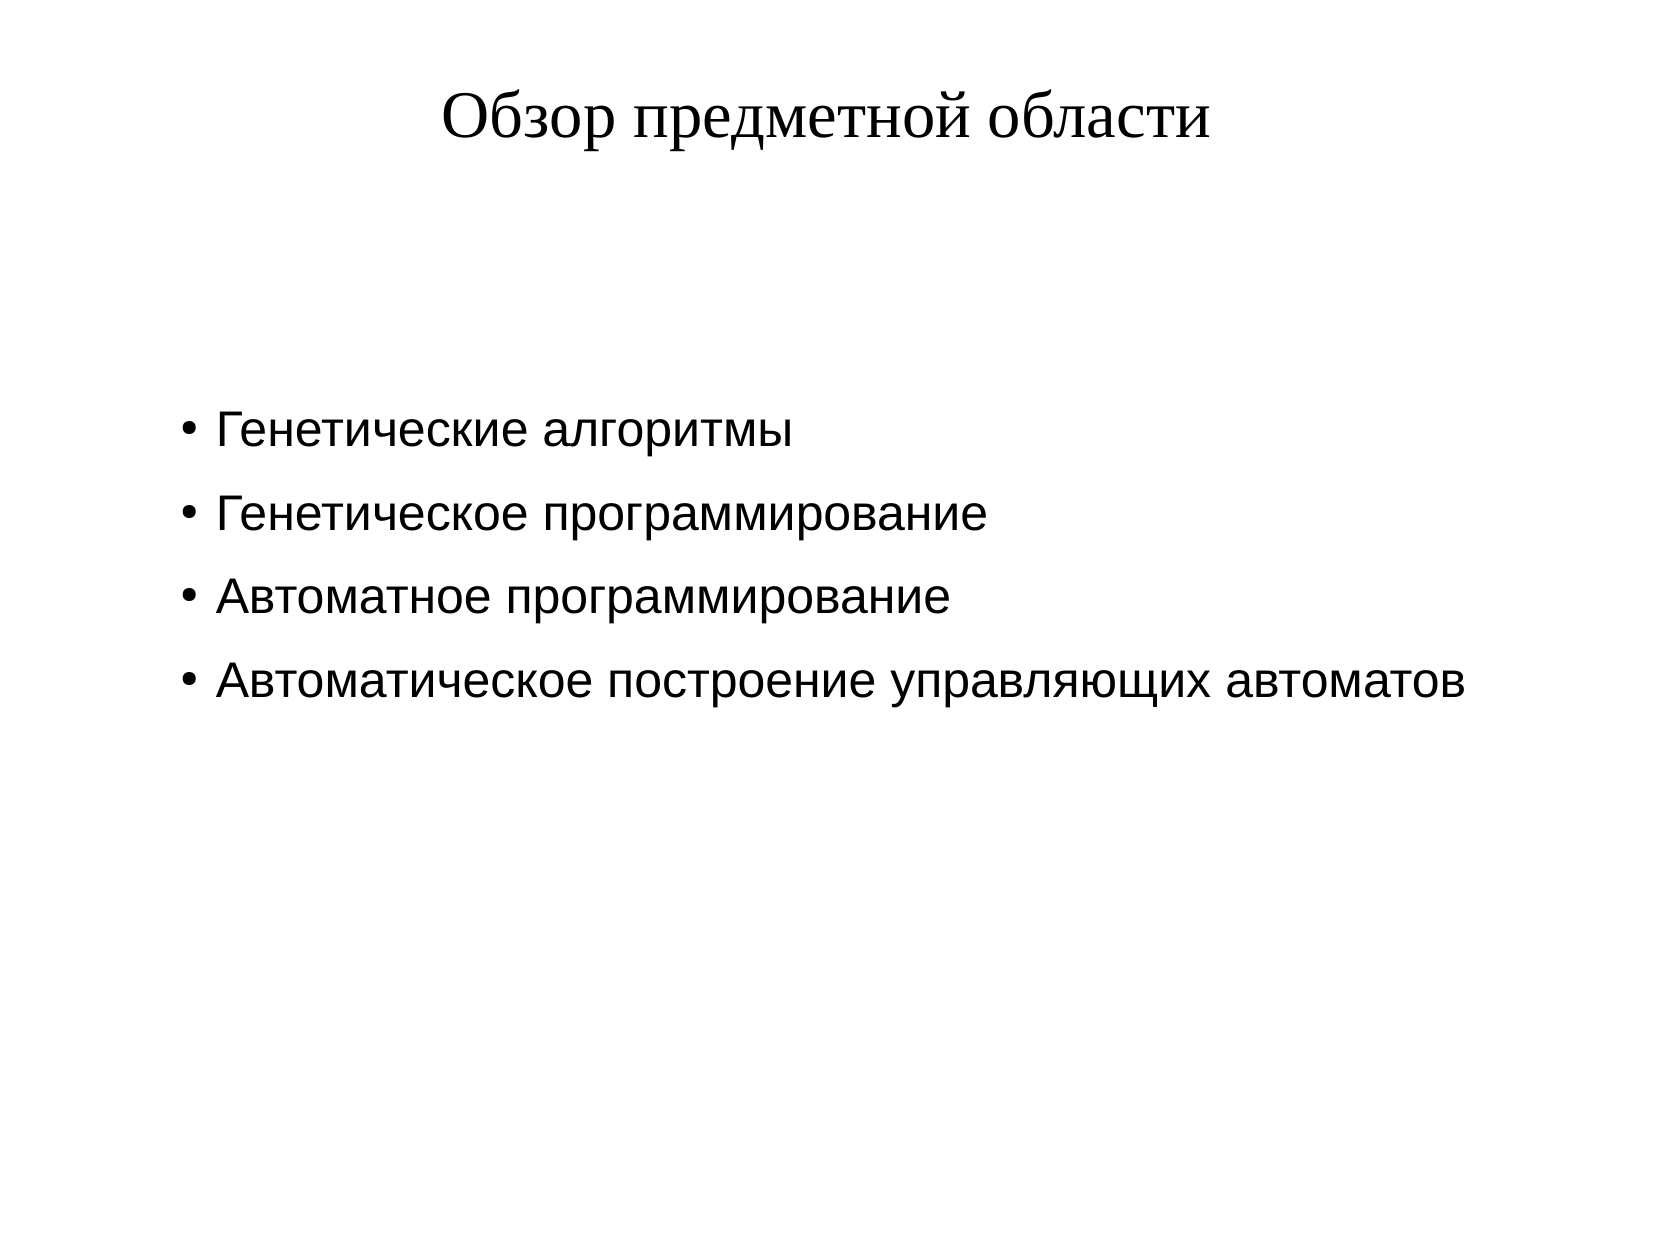

Обзор предметной области
Генетические алгоритмы
Генетическое программирование
Автоматное программирование
Автоматическое построение управляющих автоматов